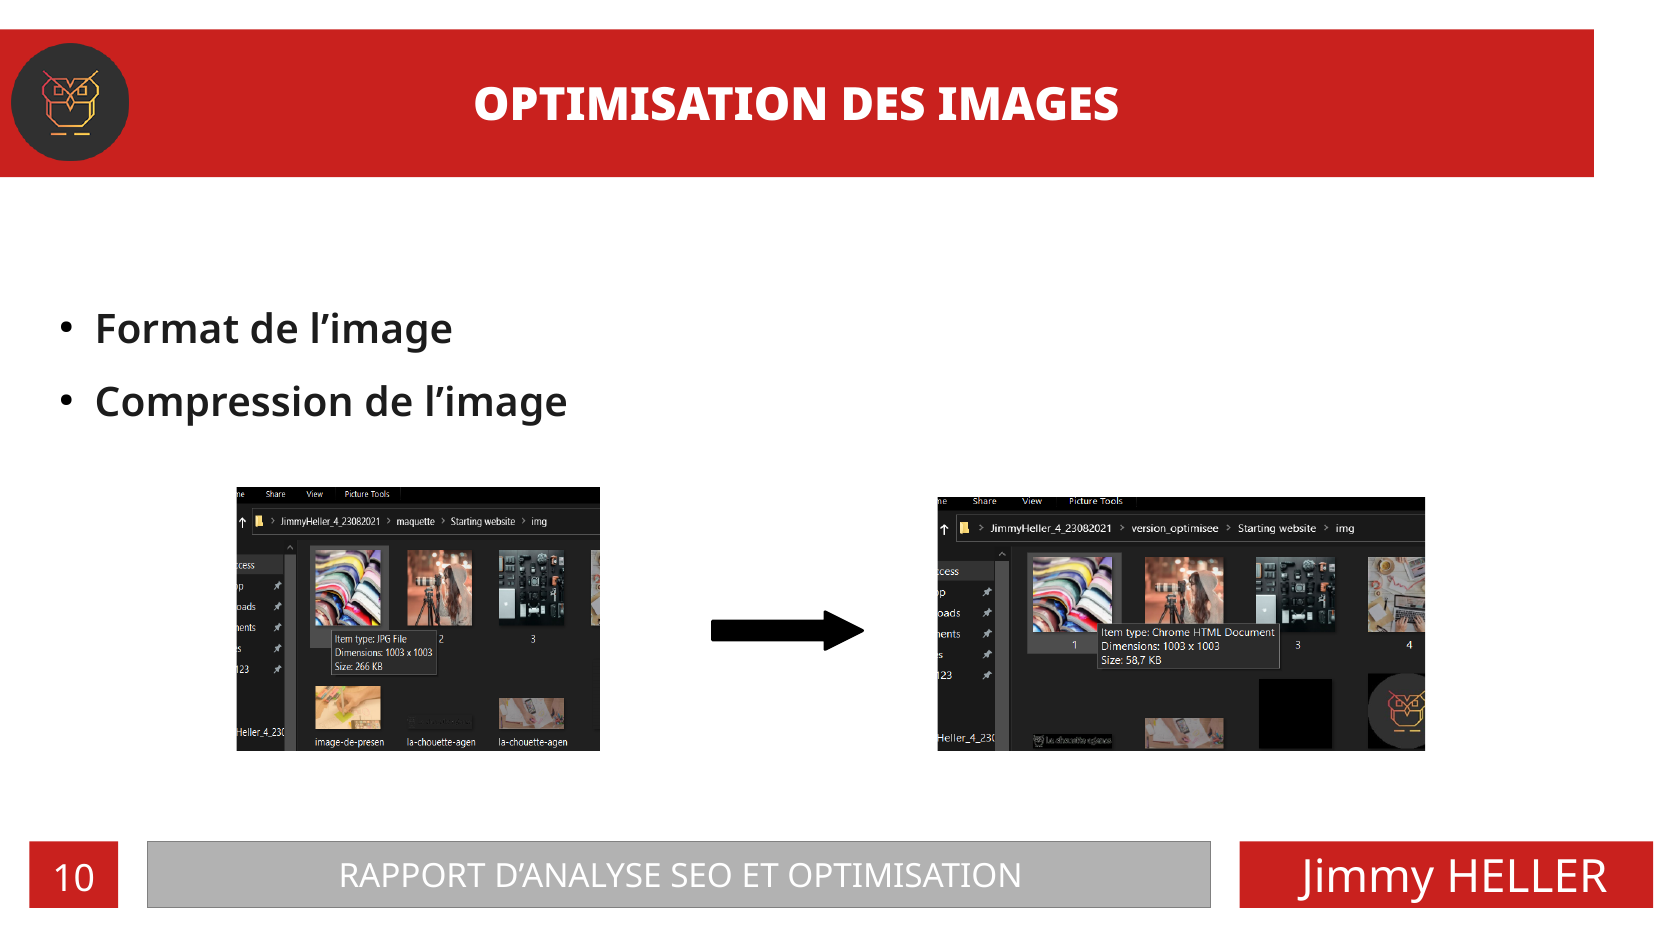

# OPTIMISATION DES IMAGES
Format de l’image
Compression de l’image
RAPPORT D’ANALYSE SEO ET OPTIMISATION
10
Jimmy HELLER